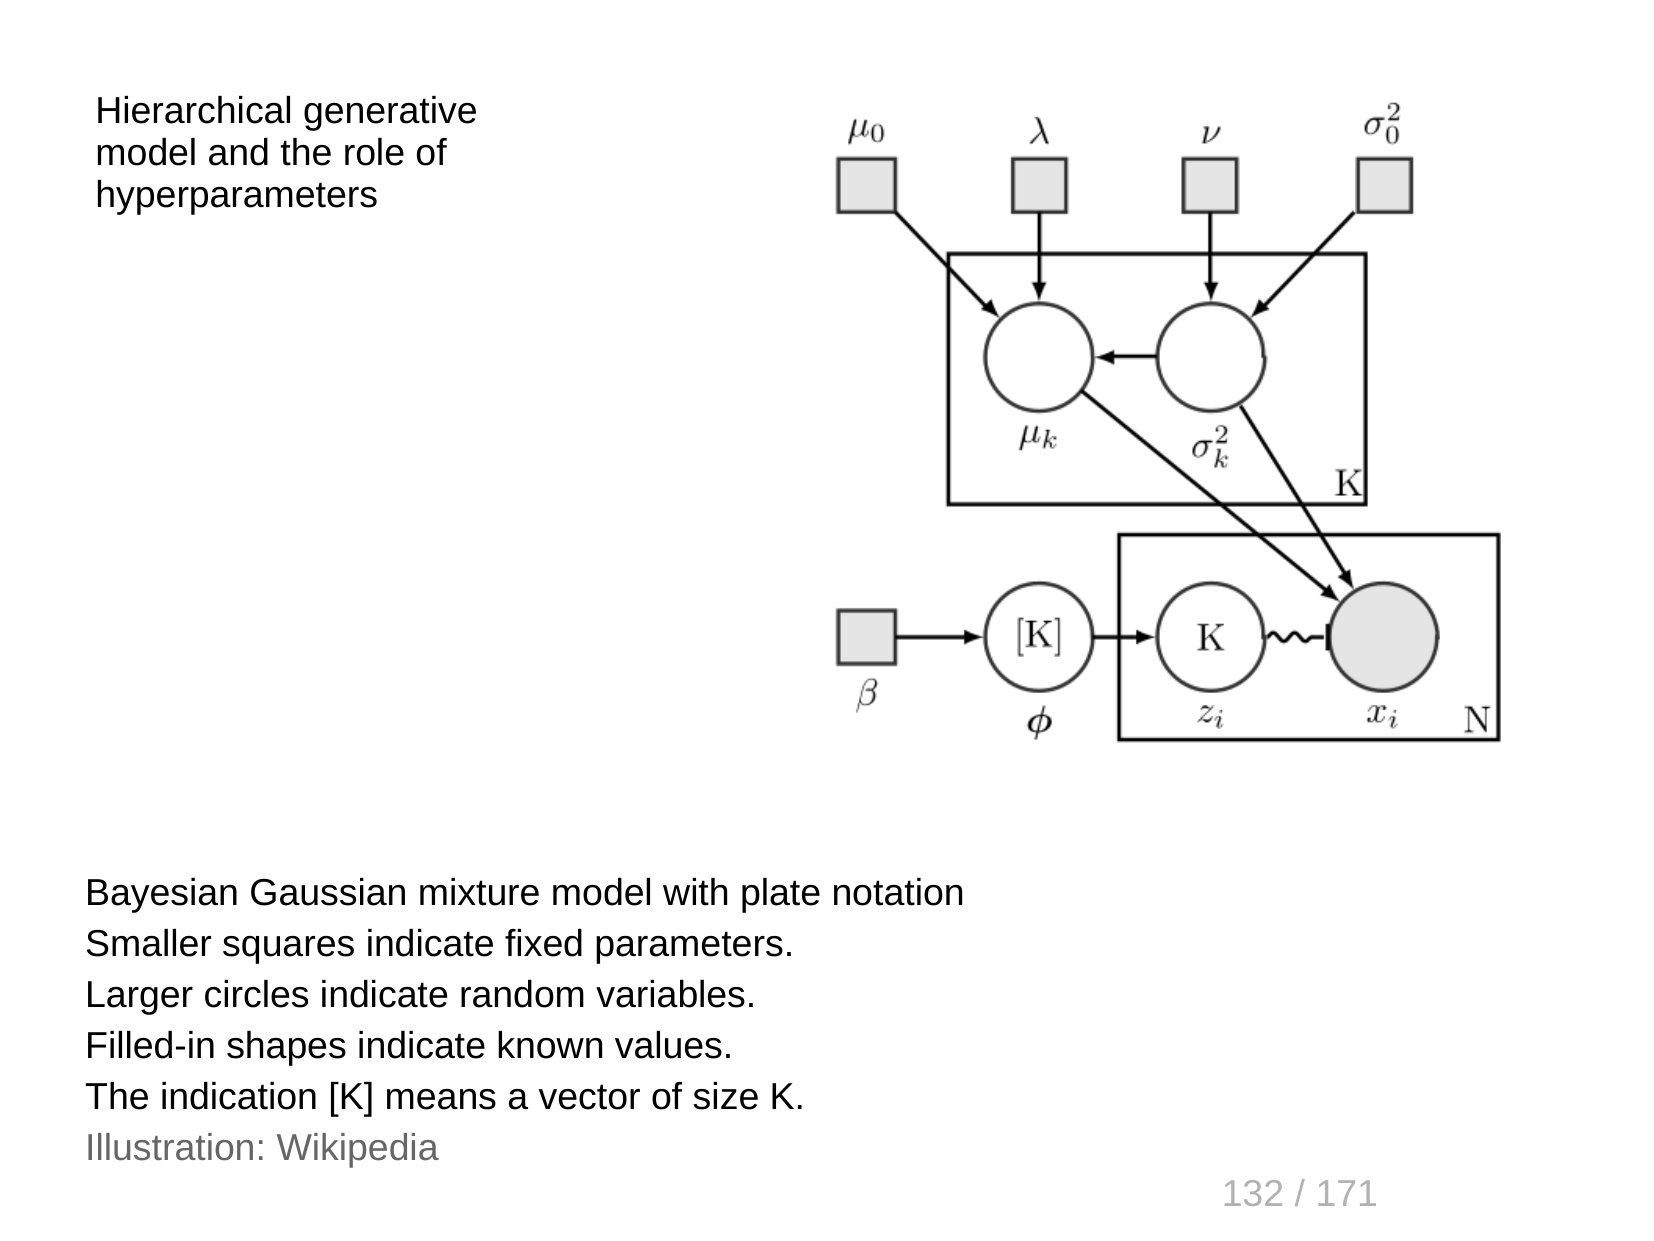

Hierarchical generative
model and the role of
hyperparameters
Bayesian Gaussian mixture model with plate notation
Smaller squares indicate fixed parameters.
Larger circles indicate random variables.
Filled-in shapes indicate known values.
The indication [K] means a vector of size K.
Illustration: Wikipedia